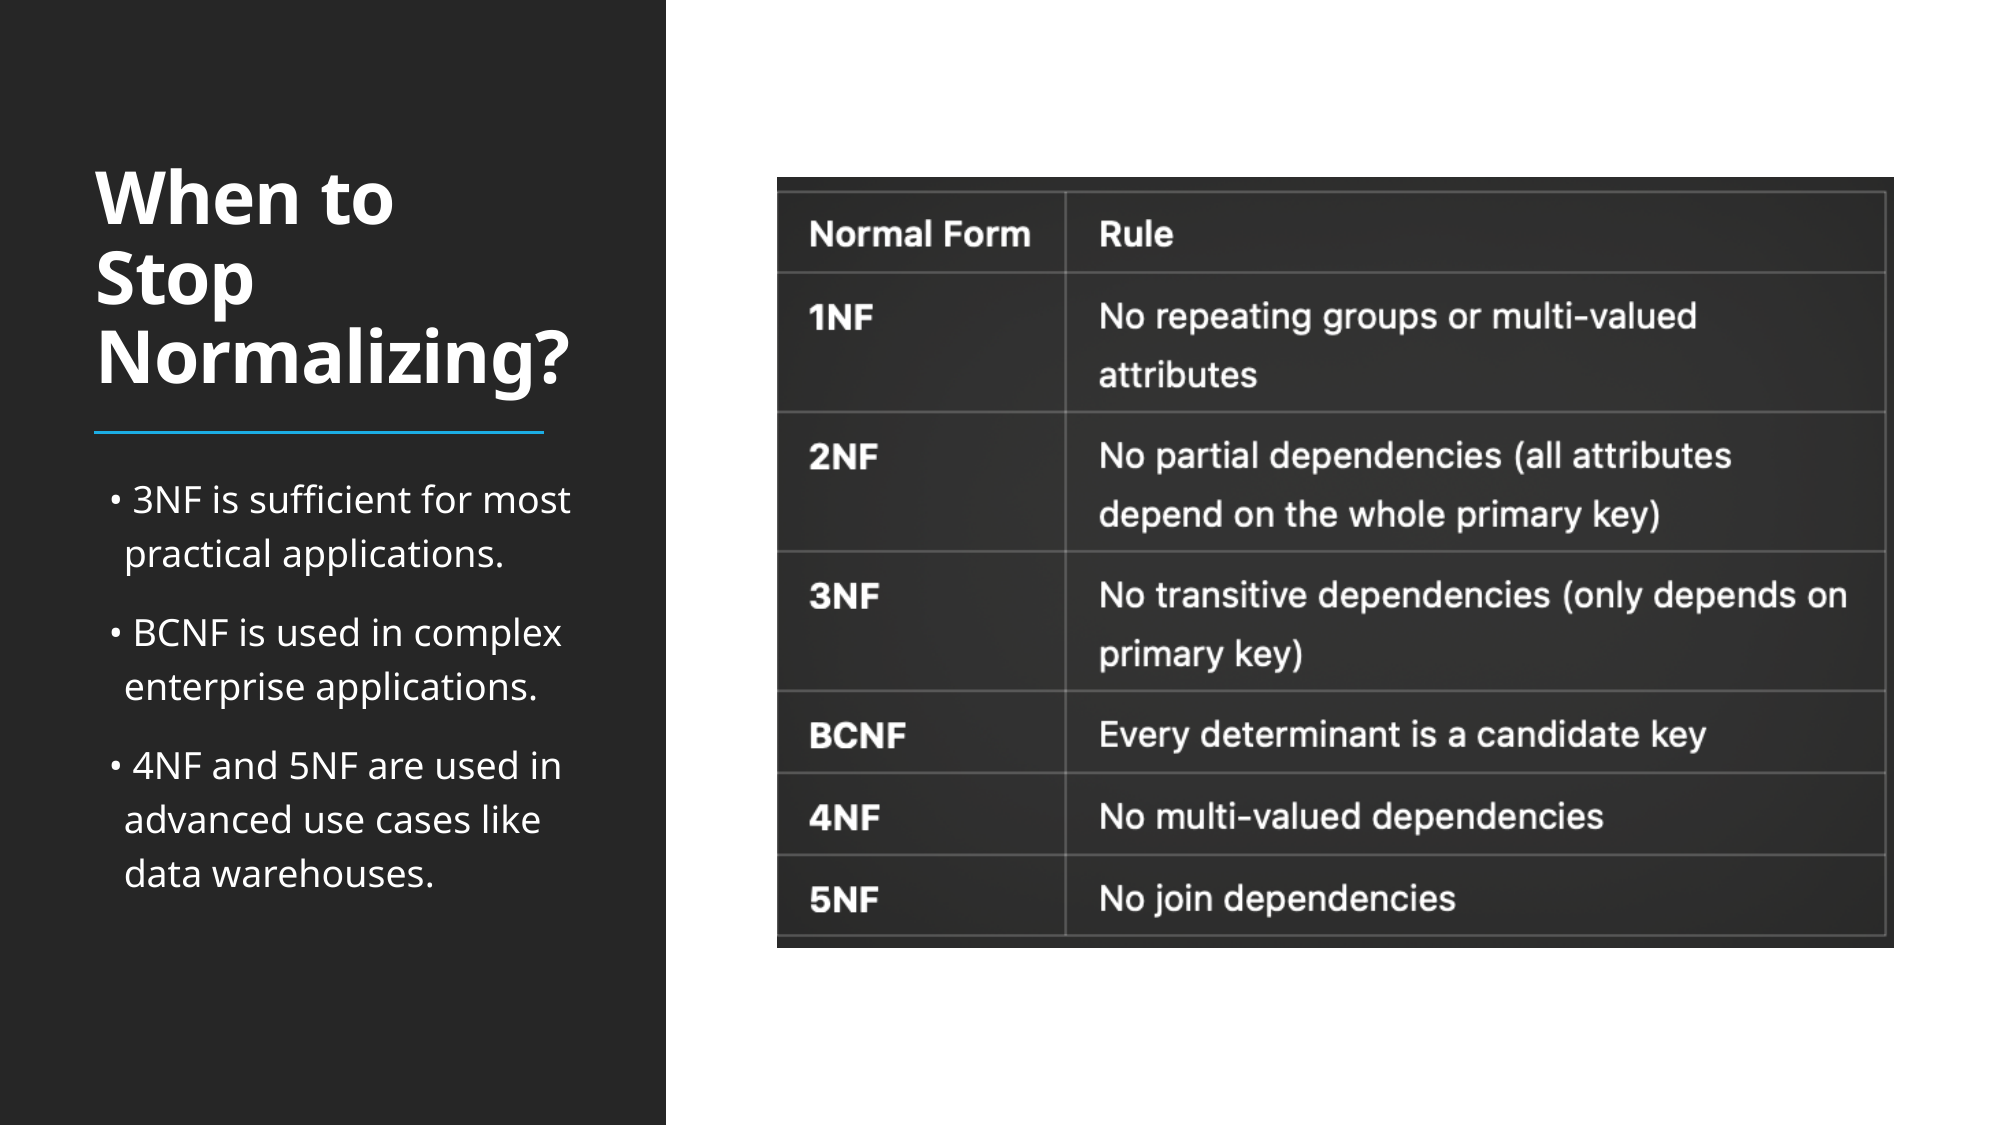

# When to Stop Normalizing?
• 3NF is sufficient for most practical applications.
• BCNF is used in complex enterprise applications.
• 4NF and 5NF are used in advanced use cases like data warehouses.